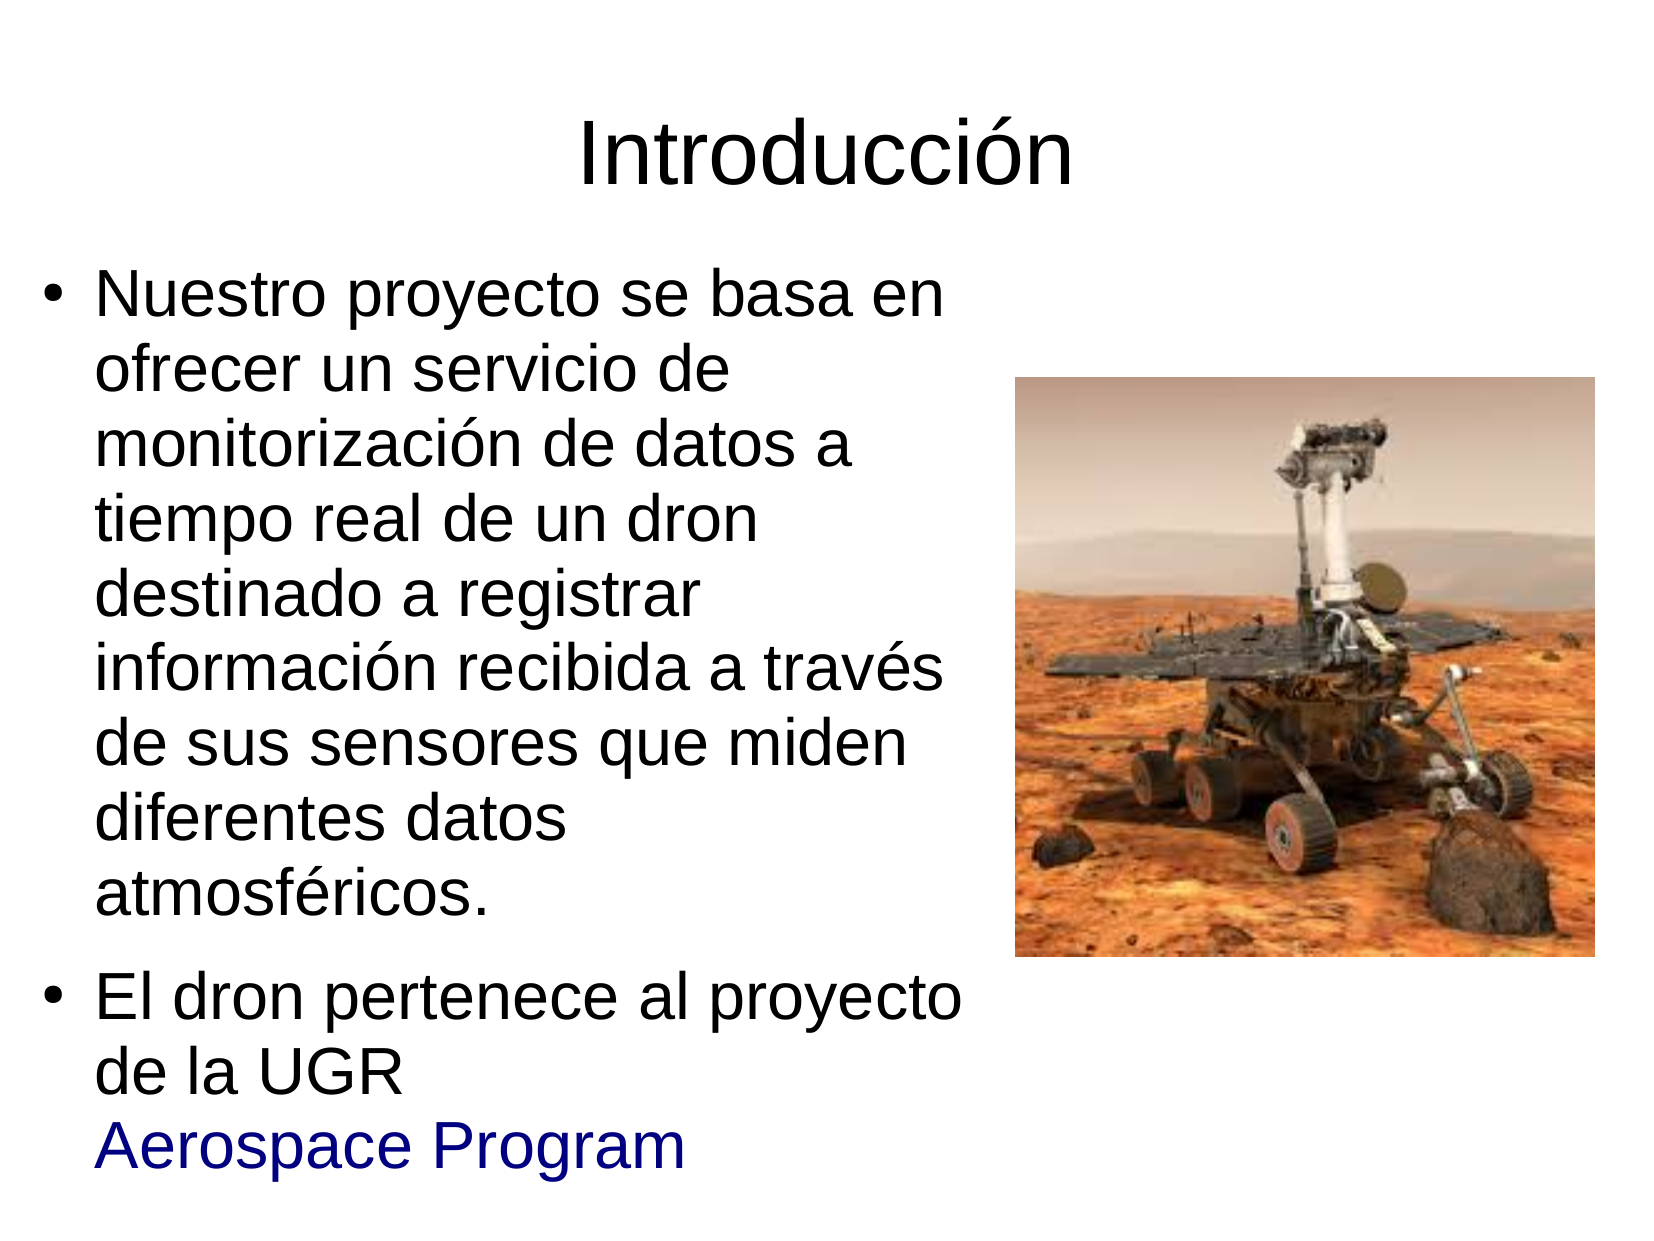

# Introducción
Nuestro proyecto se basa en ofrecer un servicio de monitorización de datos a tiempo real de un dron destinado a registrar información recibida a través de sus sensores que miden diferentes datos atmosféricos.
El dron pertenece al proyecto de la UGR Aerospace Program